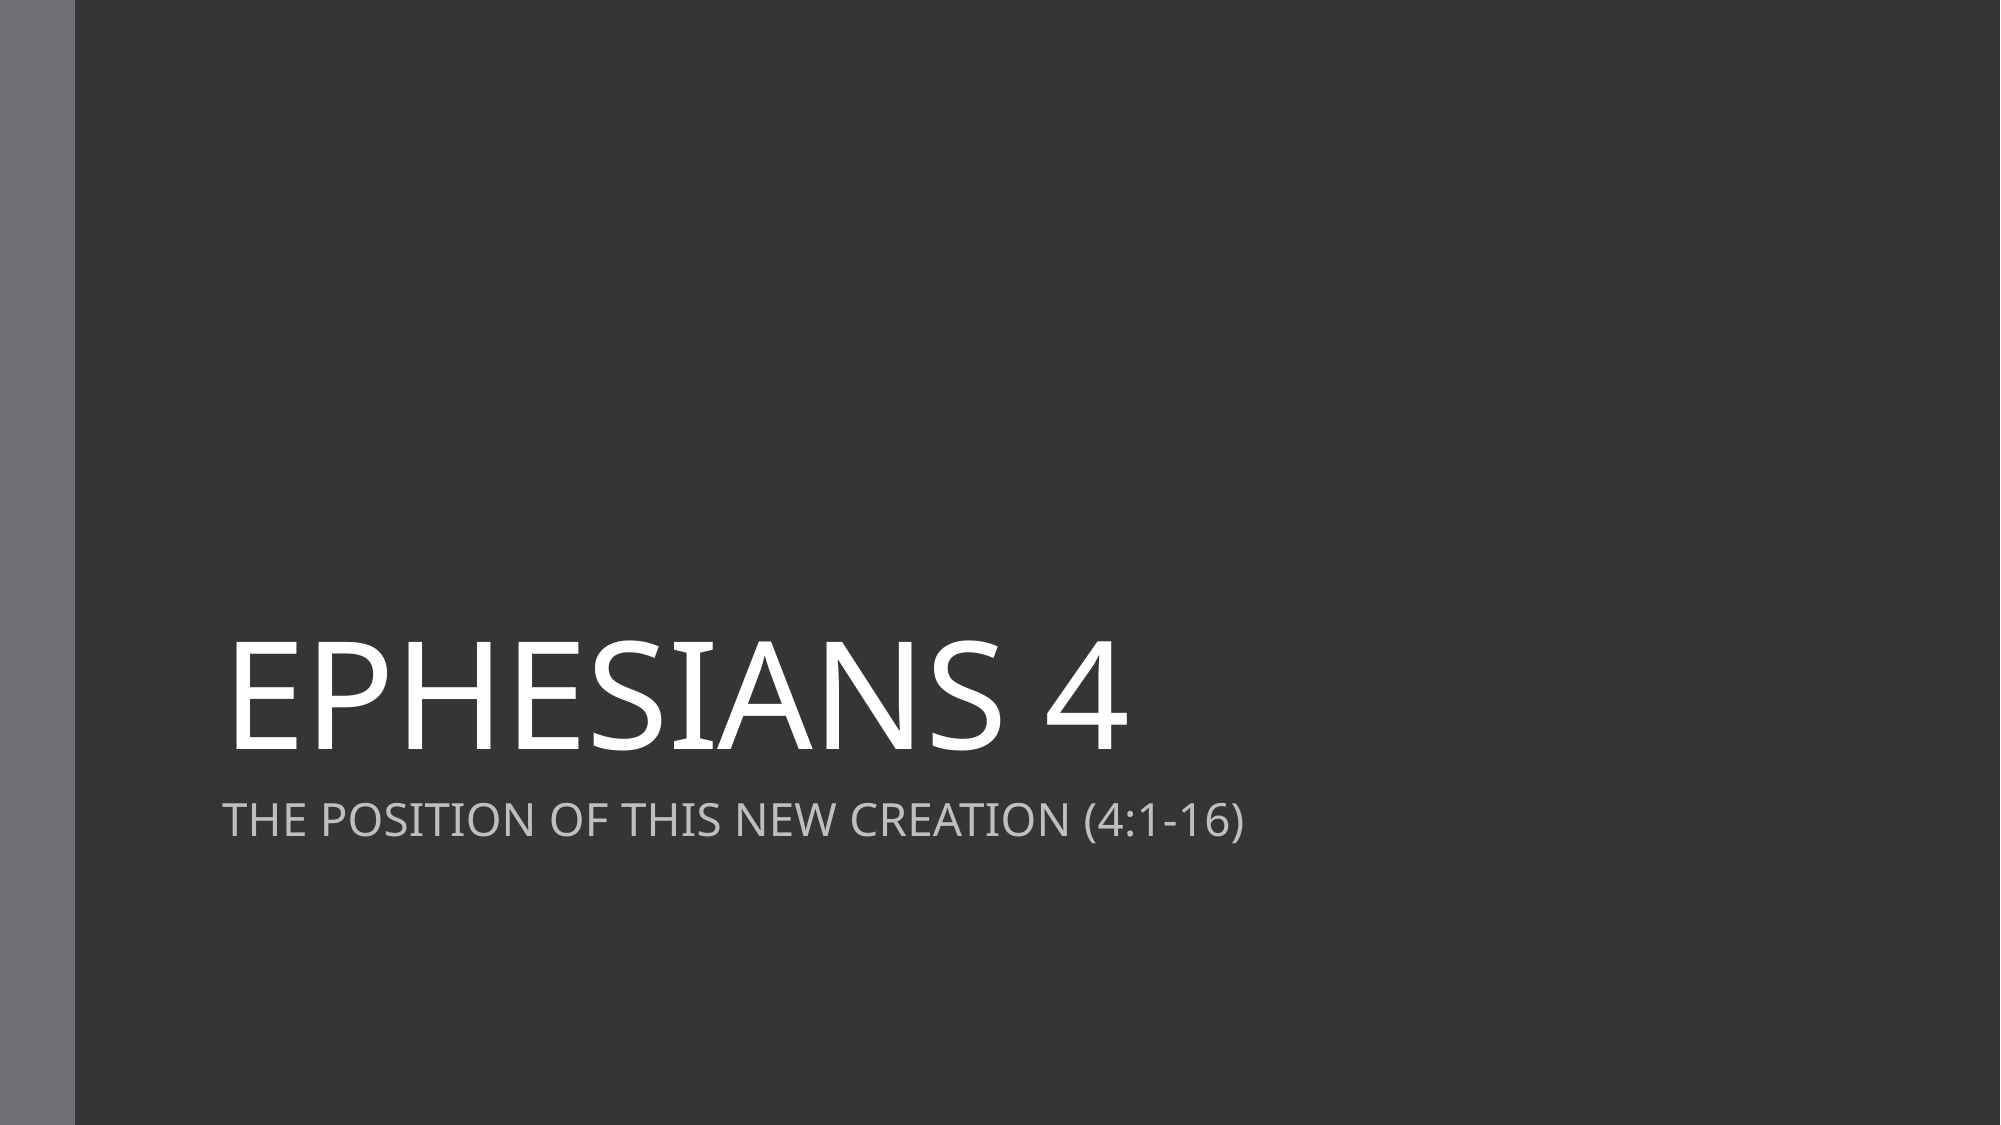

# EPHESIANS 4
THE POSITION OF THIS NEW CREATION (4:1-16)